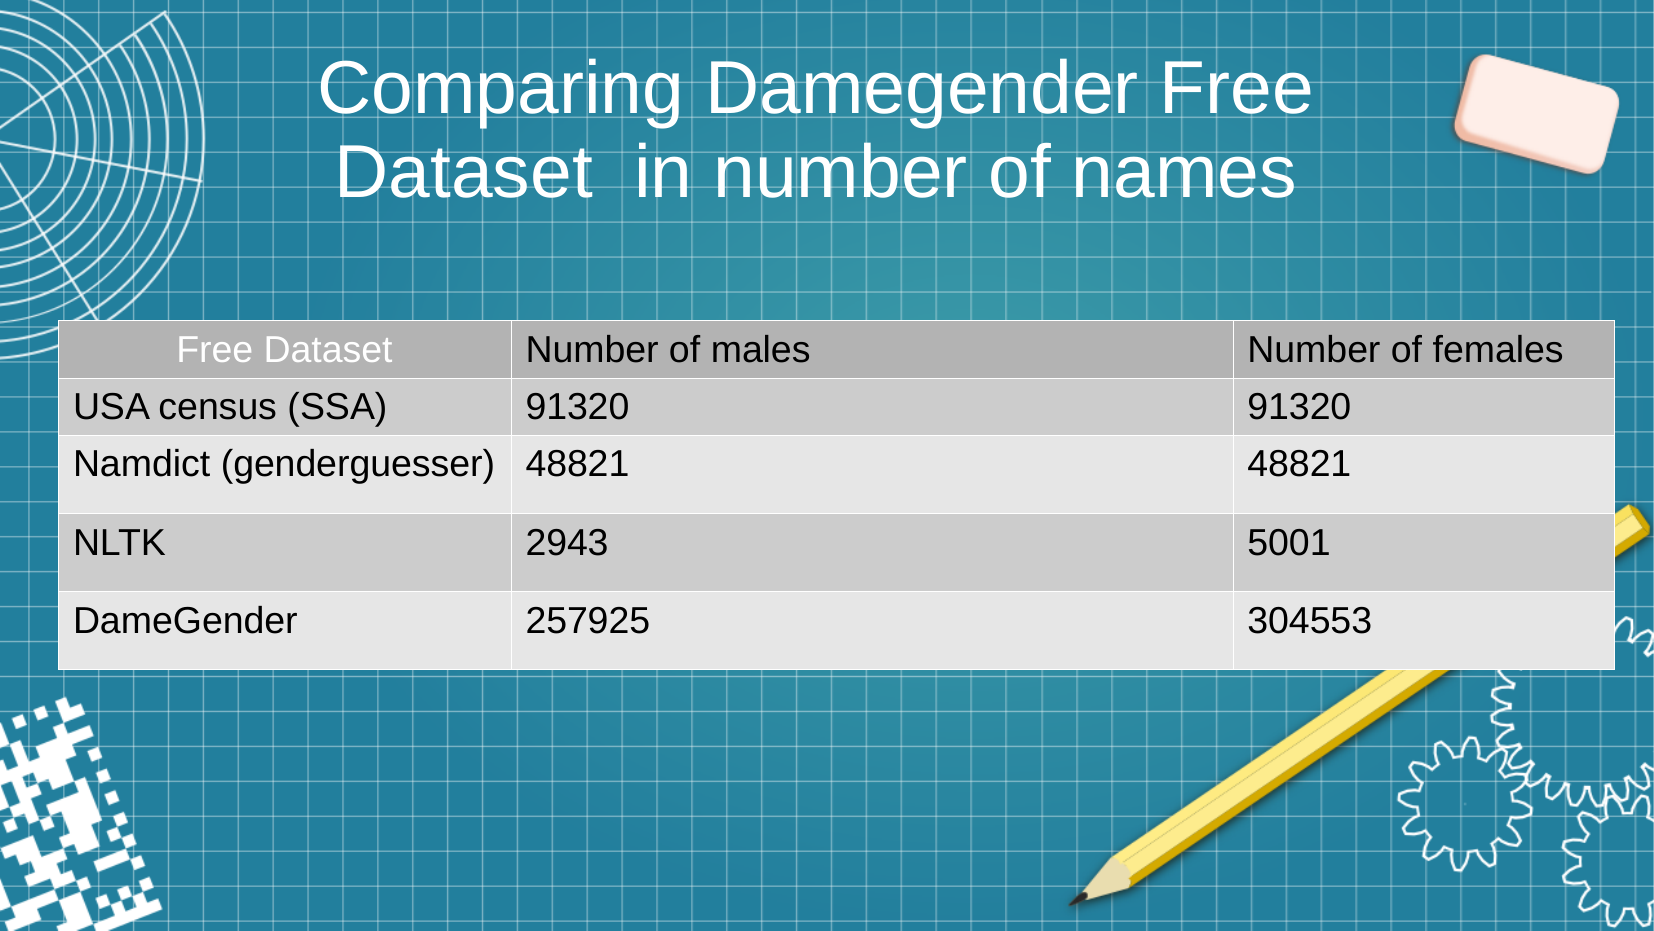

# Comparing Damegender Free Dataset in number of names
| Free Dataset | Number of males | Number of females |
| --- | --- | --- |
| USA census (SSA) | 91320 | 91320 |
| Namdict (genderguesser) | 48821 | 48821 |
| NLTK | 2943 | 5001 |
| DameGender | 257925 | 304553 |